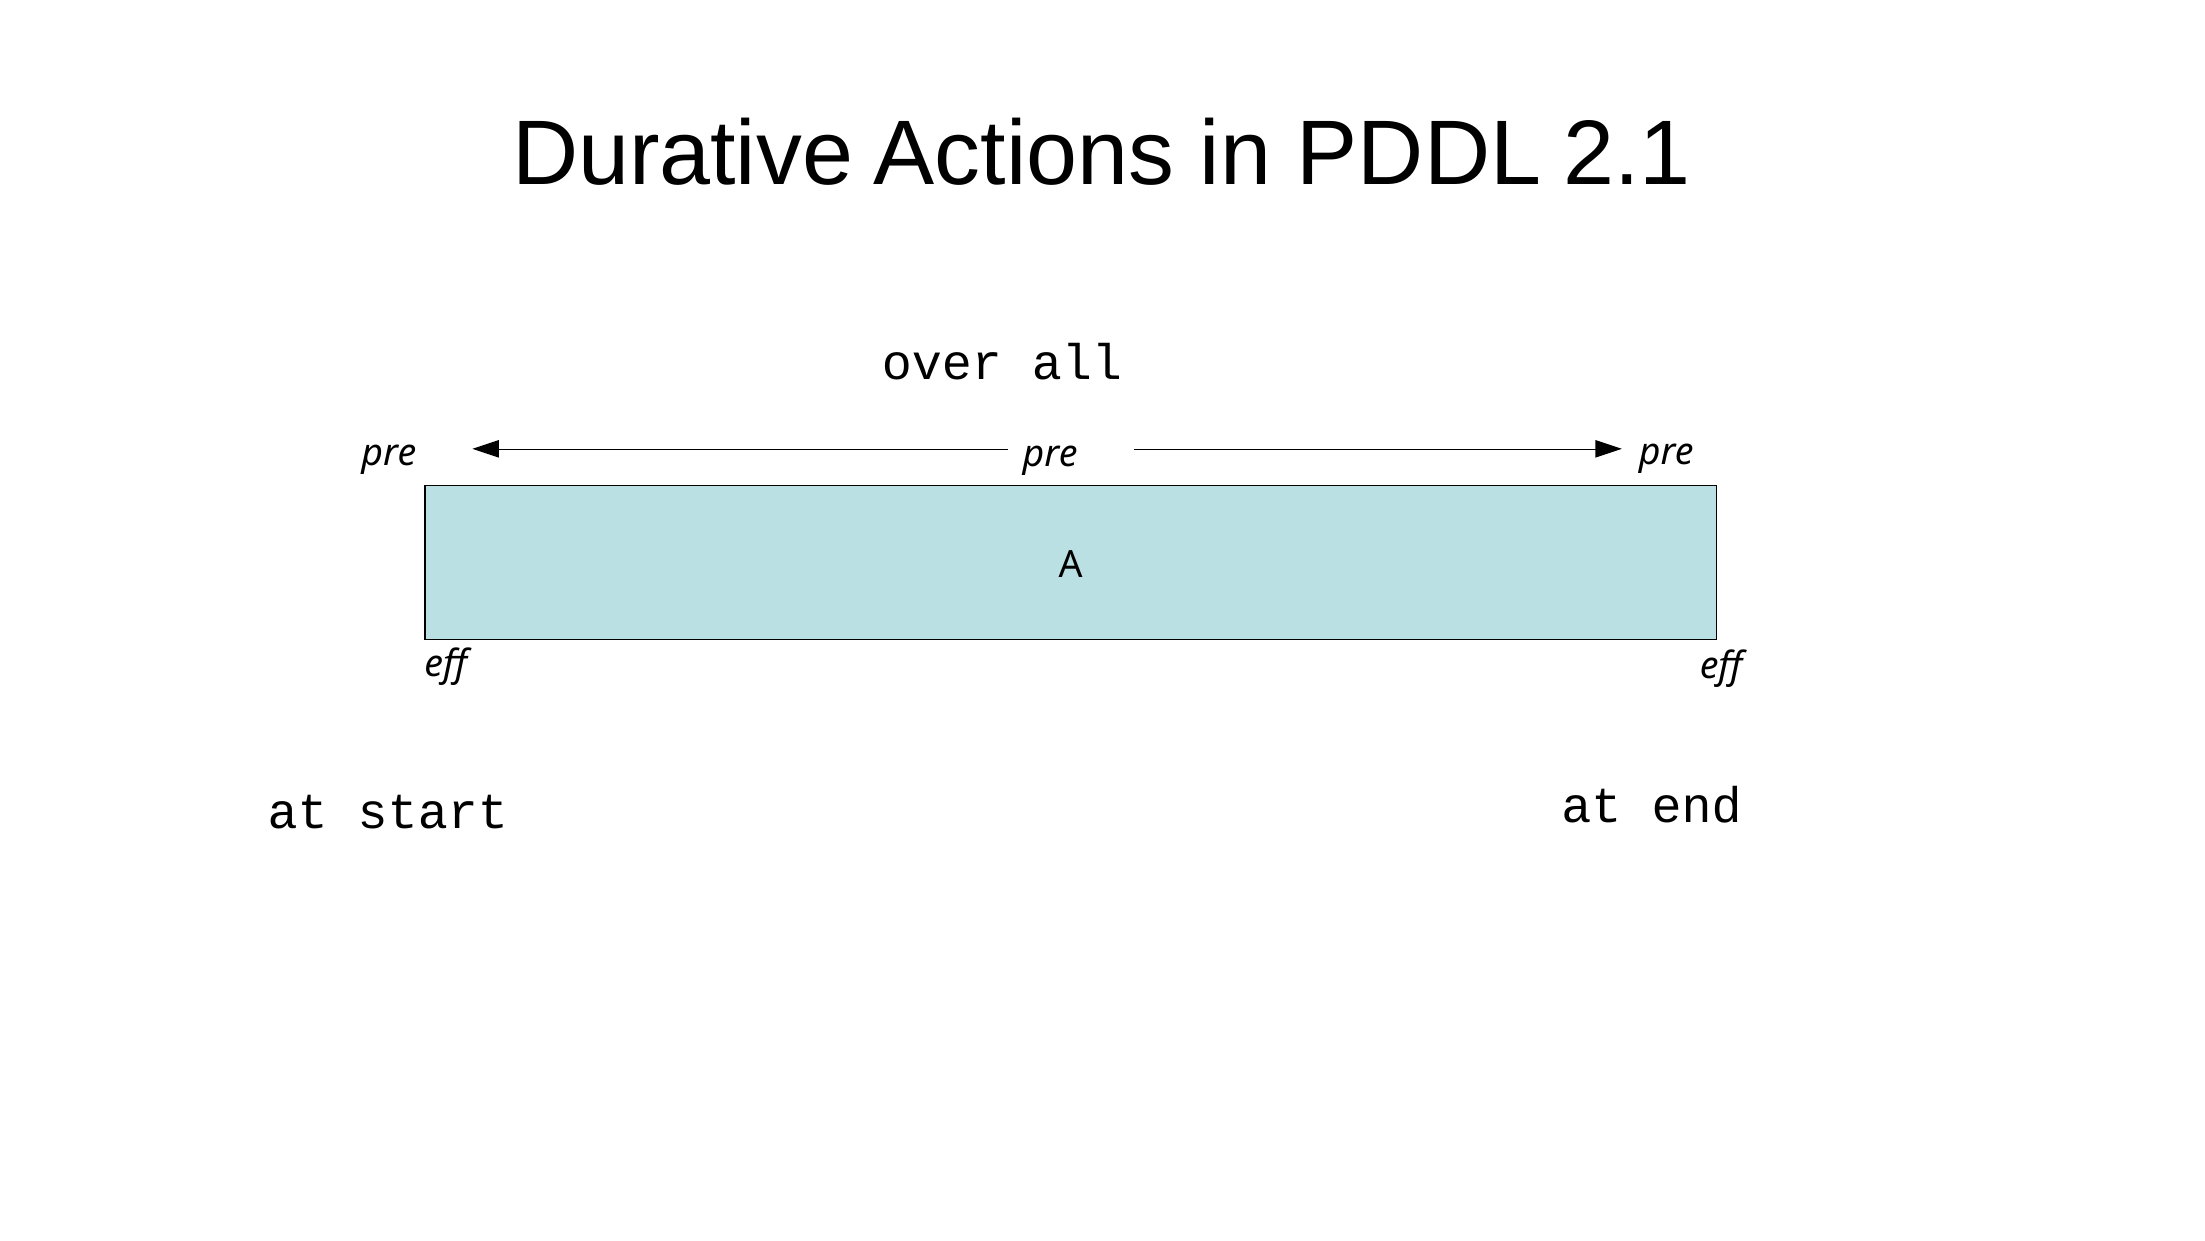

# Durative Actions in PDDL 2.1
over all
pre
pre
pre
A
eff
eff
at end
at start